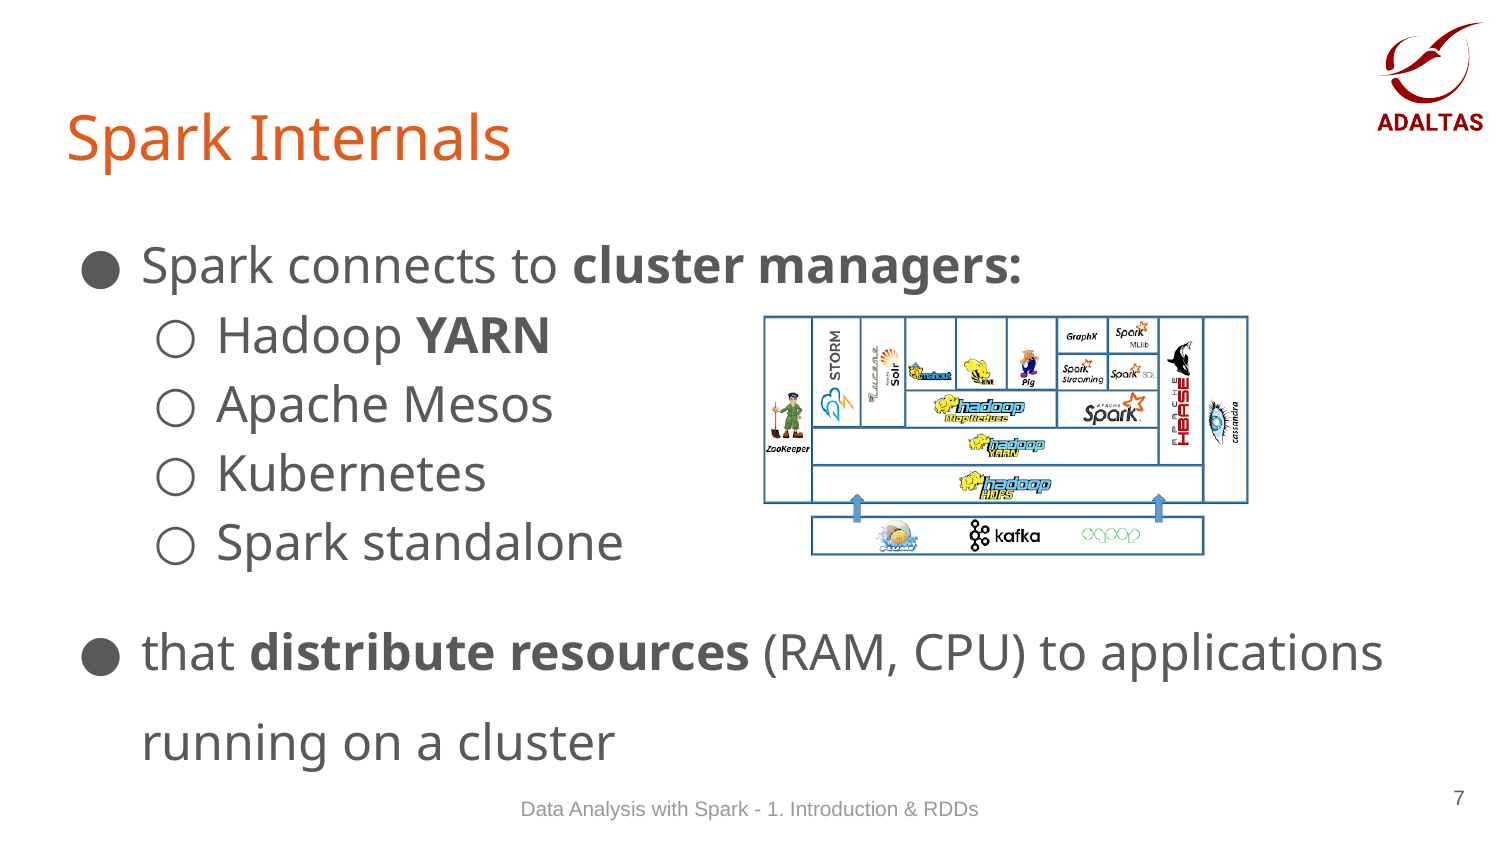

Spark Internals
# Spark connects to cluster managers:
Hadoop YARN
Apache Mesos
Kubernetes
Spark standalone
that distribute resources (RAM, CPU) to applications running on a cluster
Data Analysis with Spark - 1. Introduction & RDDs